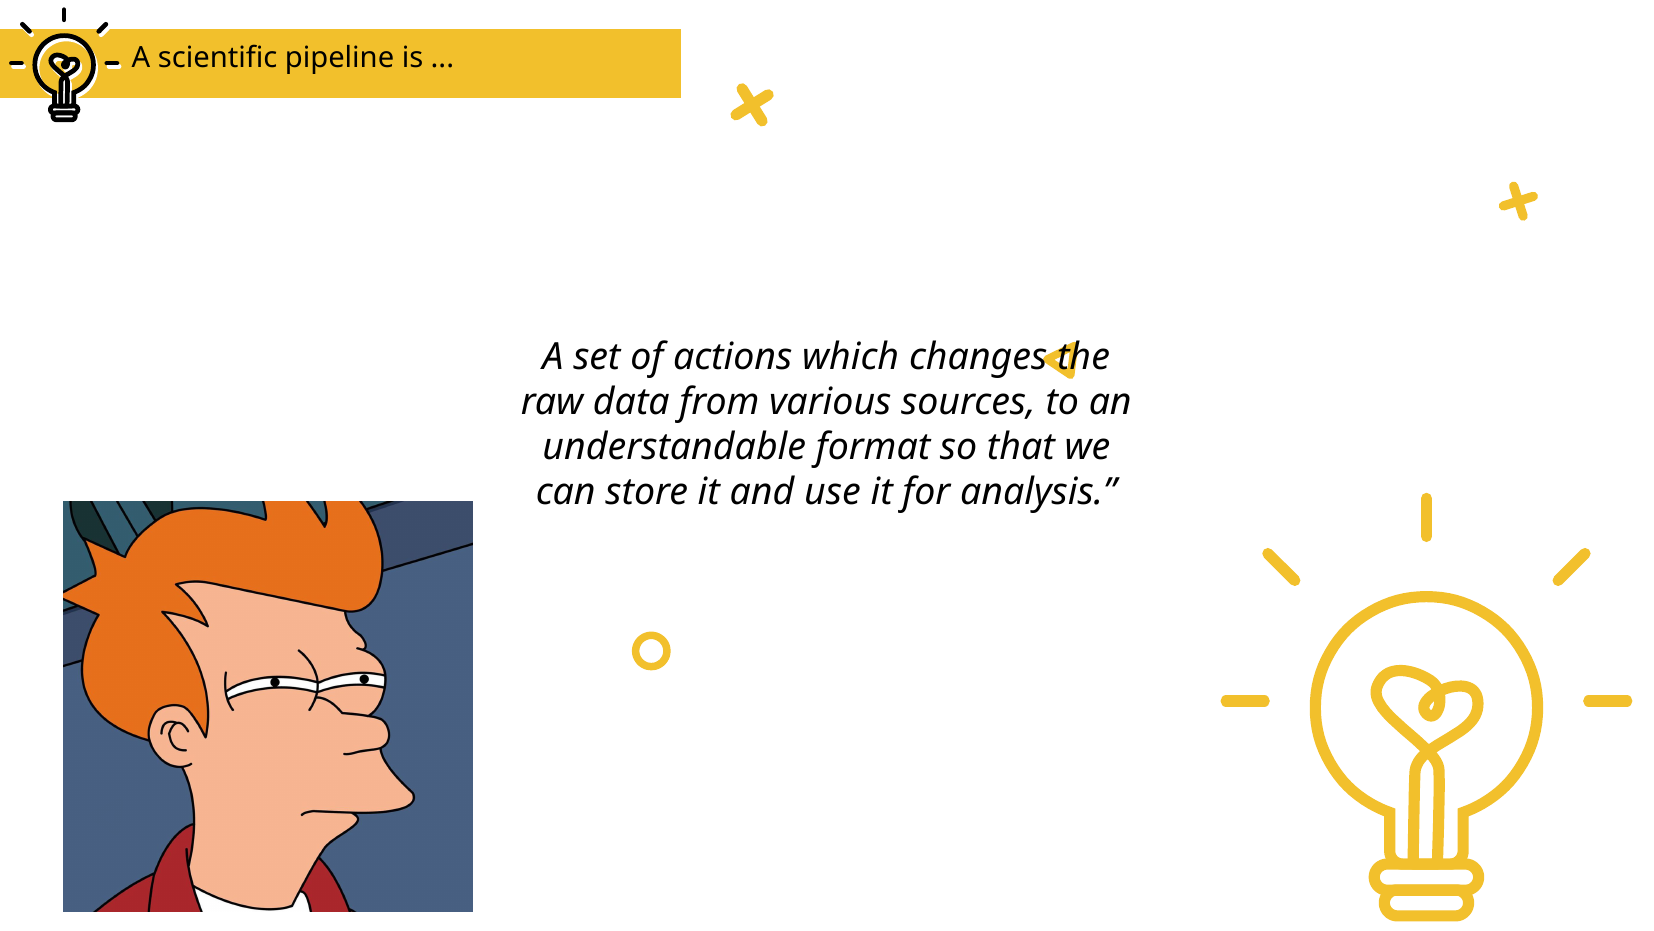

# A scientific pipeline is ...
A set of actions which changes the raw data from various sources, to an understandable format so that we can store it and use it for analysis.”